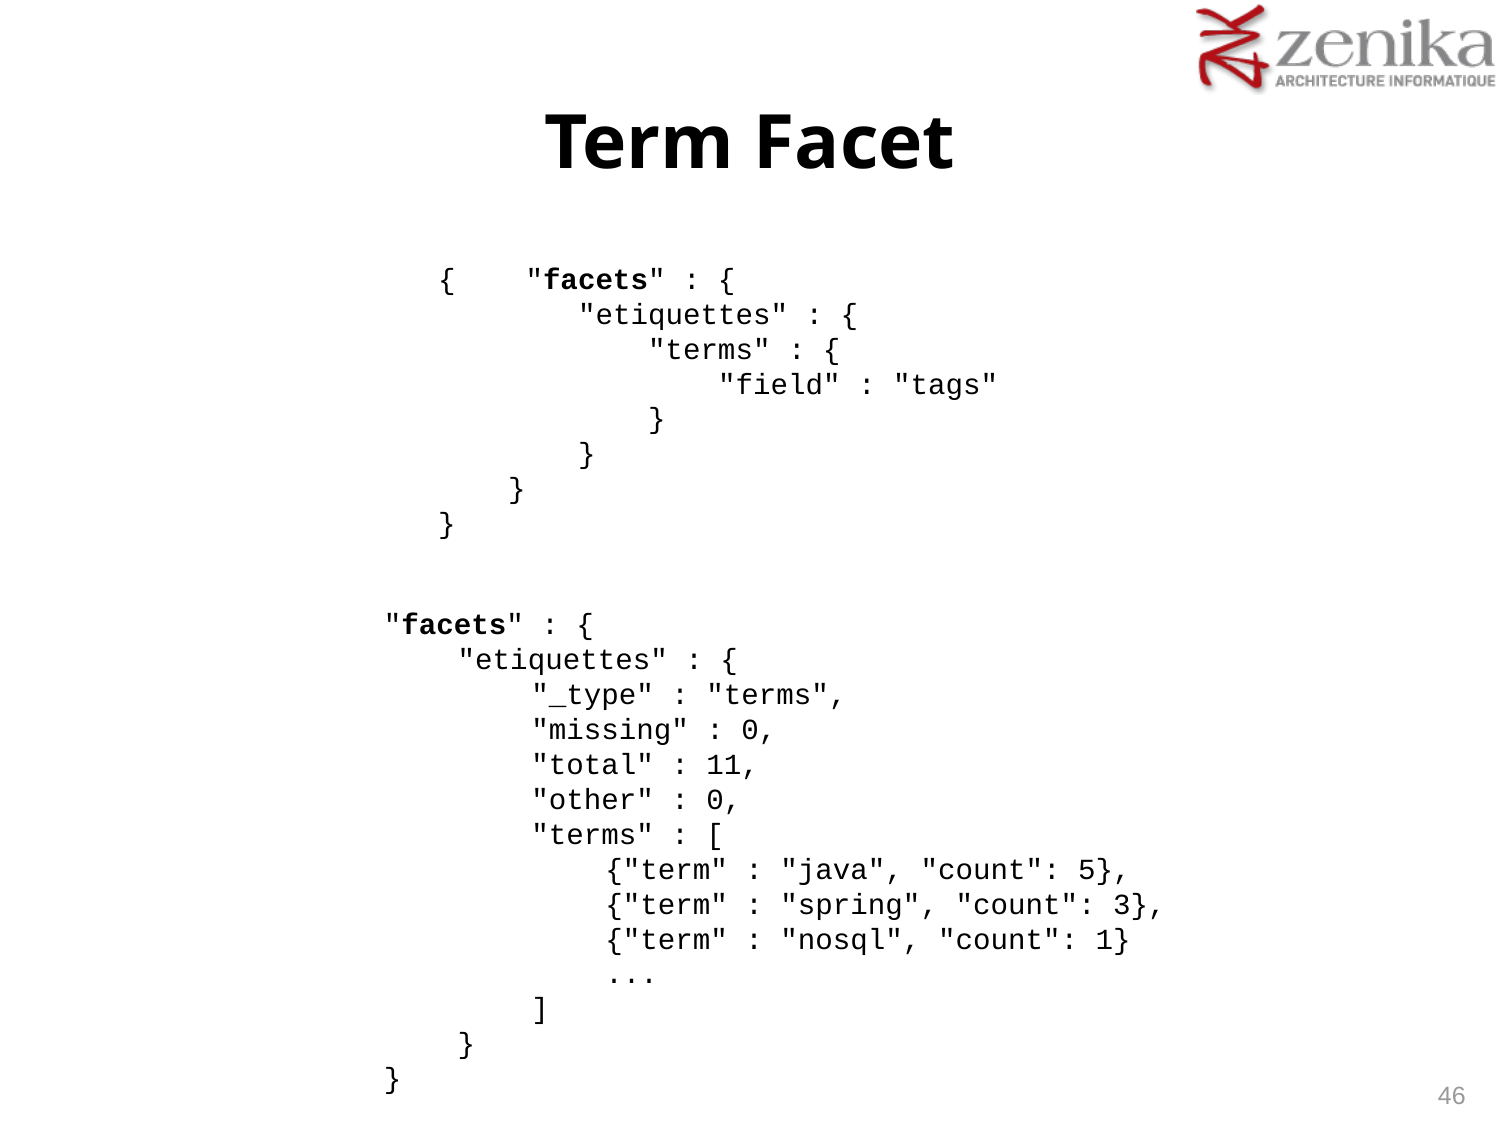

Term Facet
{ "facets" : {
 "etiquettes" : {
 "terms" : {
 "field" : "tags"
 }
 }
 }
}
	"facets" : {
		"etiquettes" : {
			"_type" : "terms",
			"missing" : 0,
			"total" : 11,
			"other" : 0,
			"terms" : [
				{"term" : "java", "count": 5},
				{"term" : "spring", "count": 3},
				{"term" : "nosql", "count": 1}
				...
			]
		}
	}